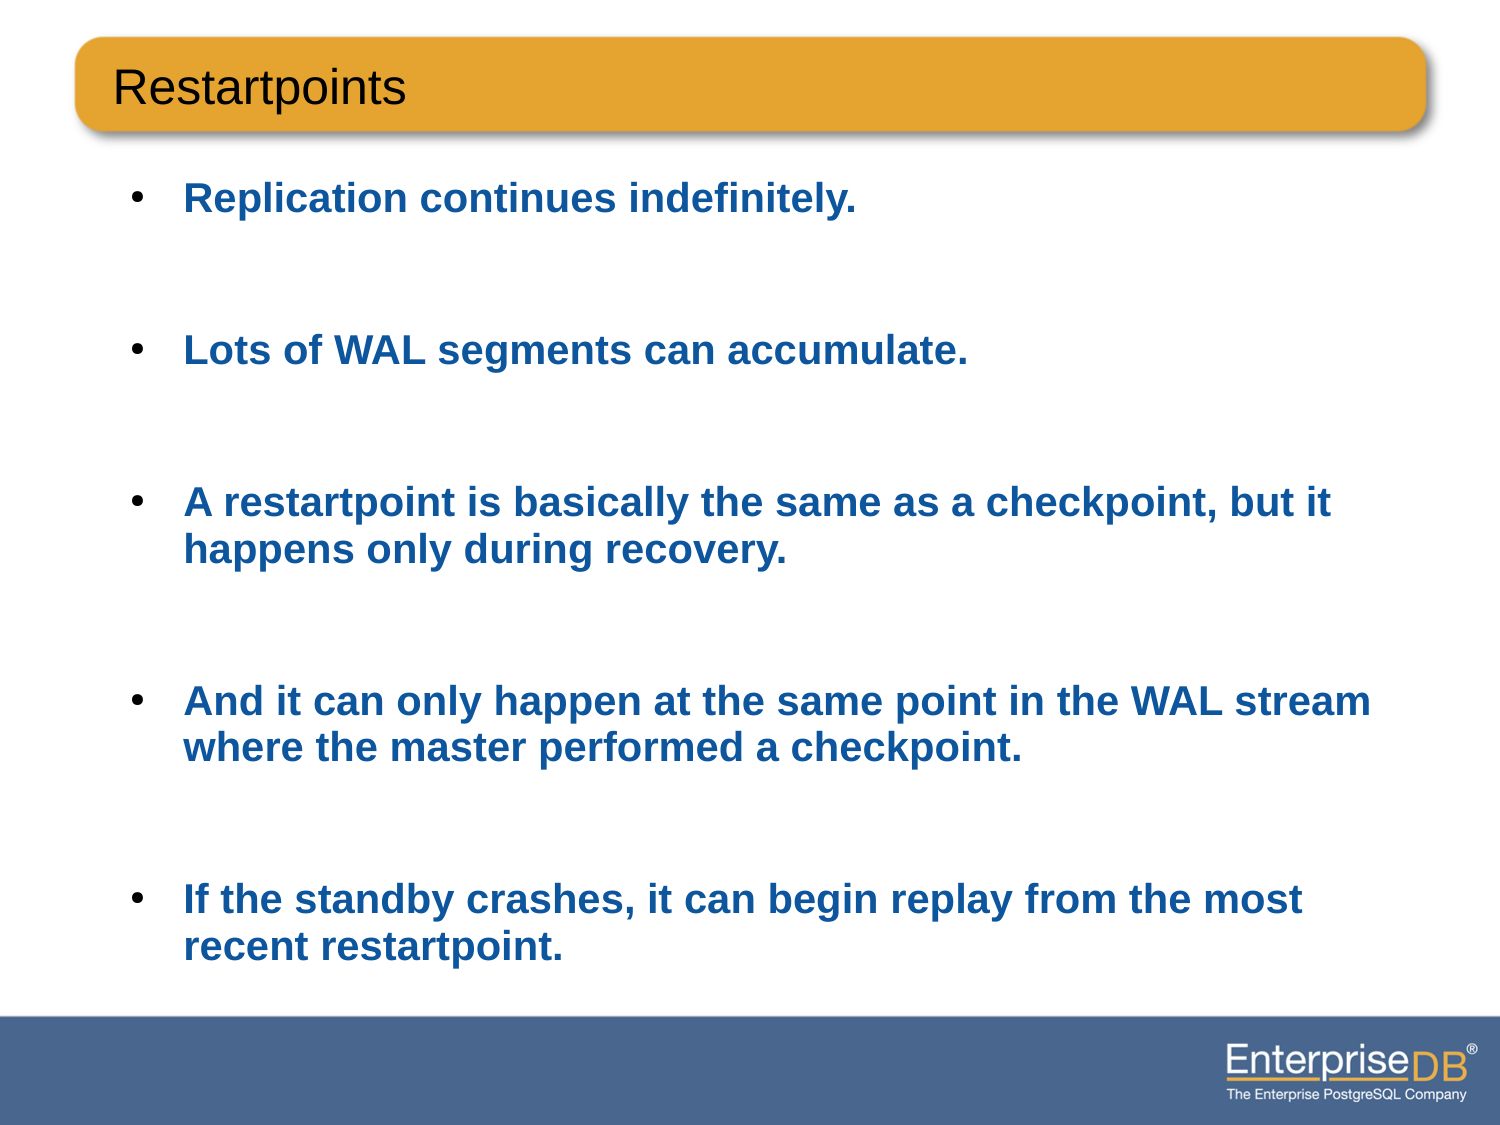

# Restartpoints
Replication continues indefinitely.
Lots of WAL segments can accumulate.
A restartpoint is basically the same as a checkpoint, but it happens only during recovery.
And it can only happen at the same point in the WAL stream where the master performed a checkpoint.
If the standby crashes, it can begin replay from the most recent restartpoint.